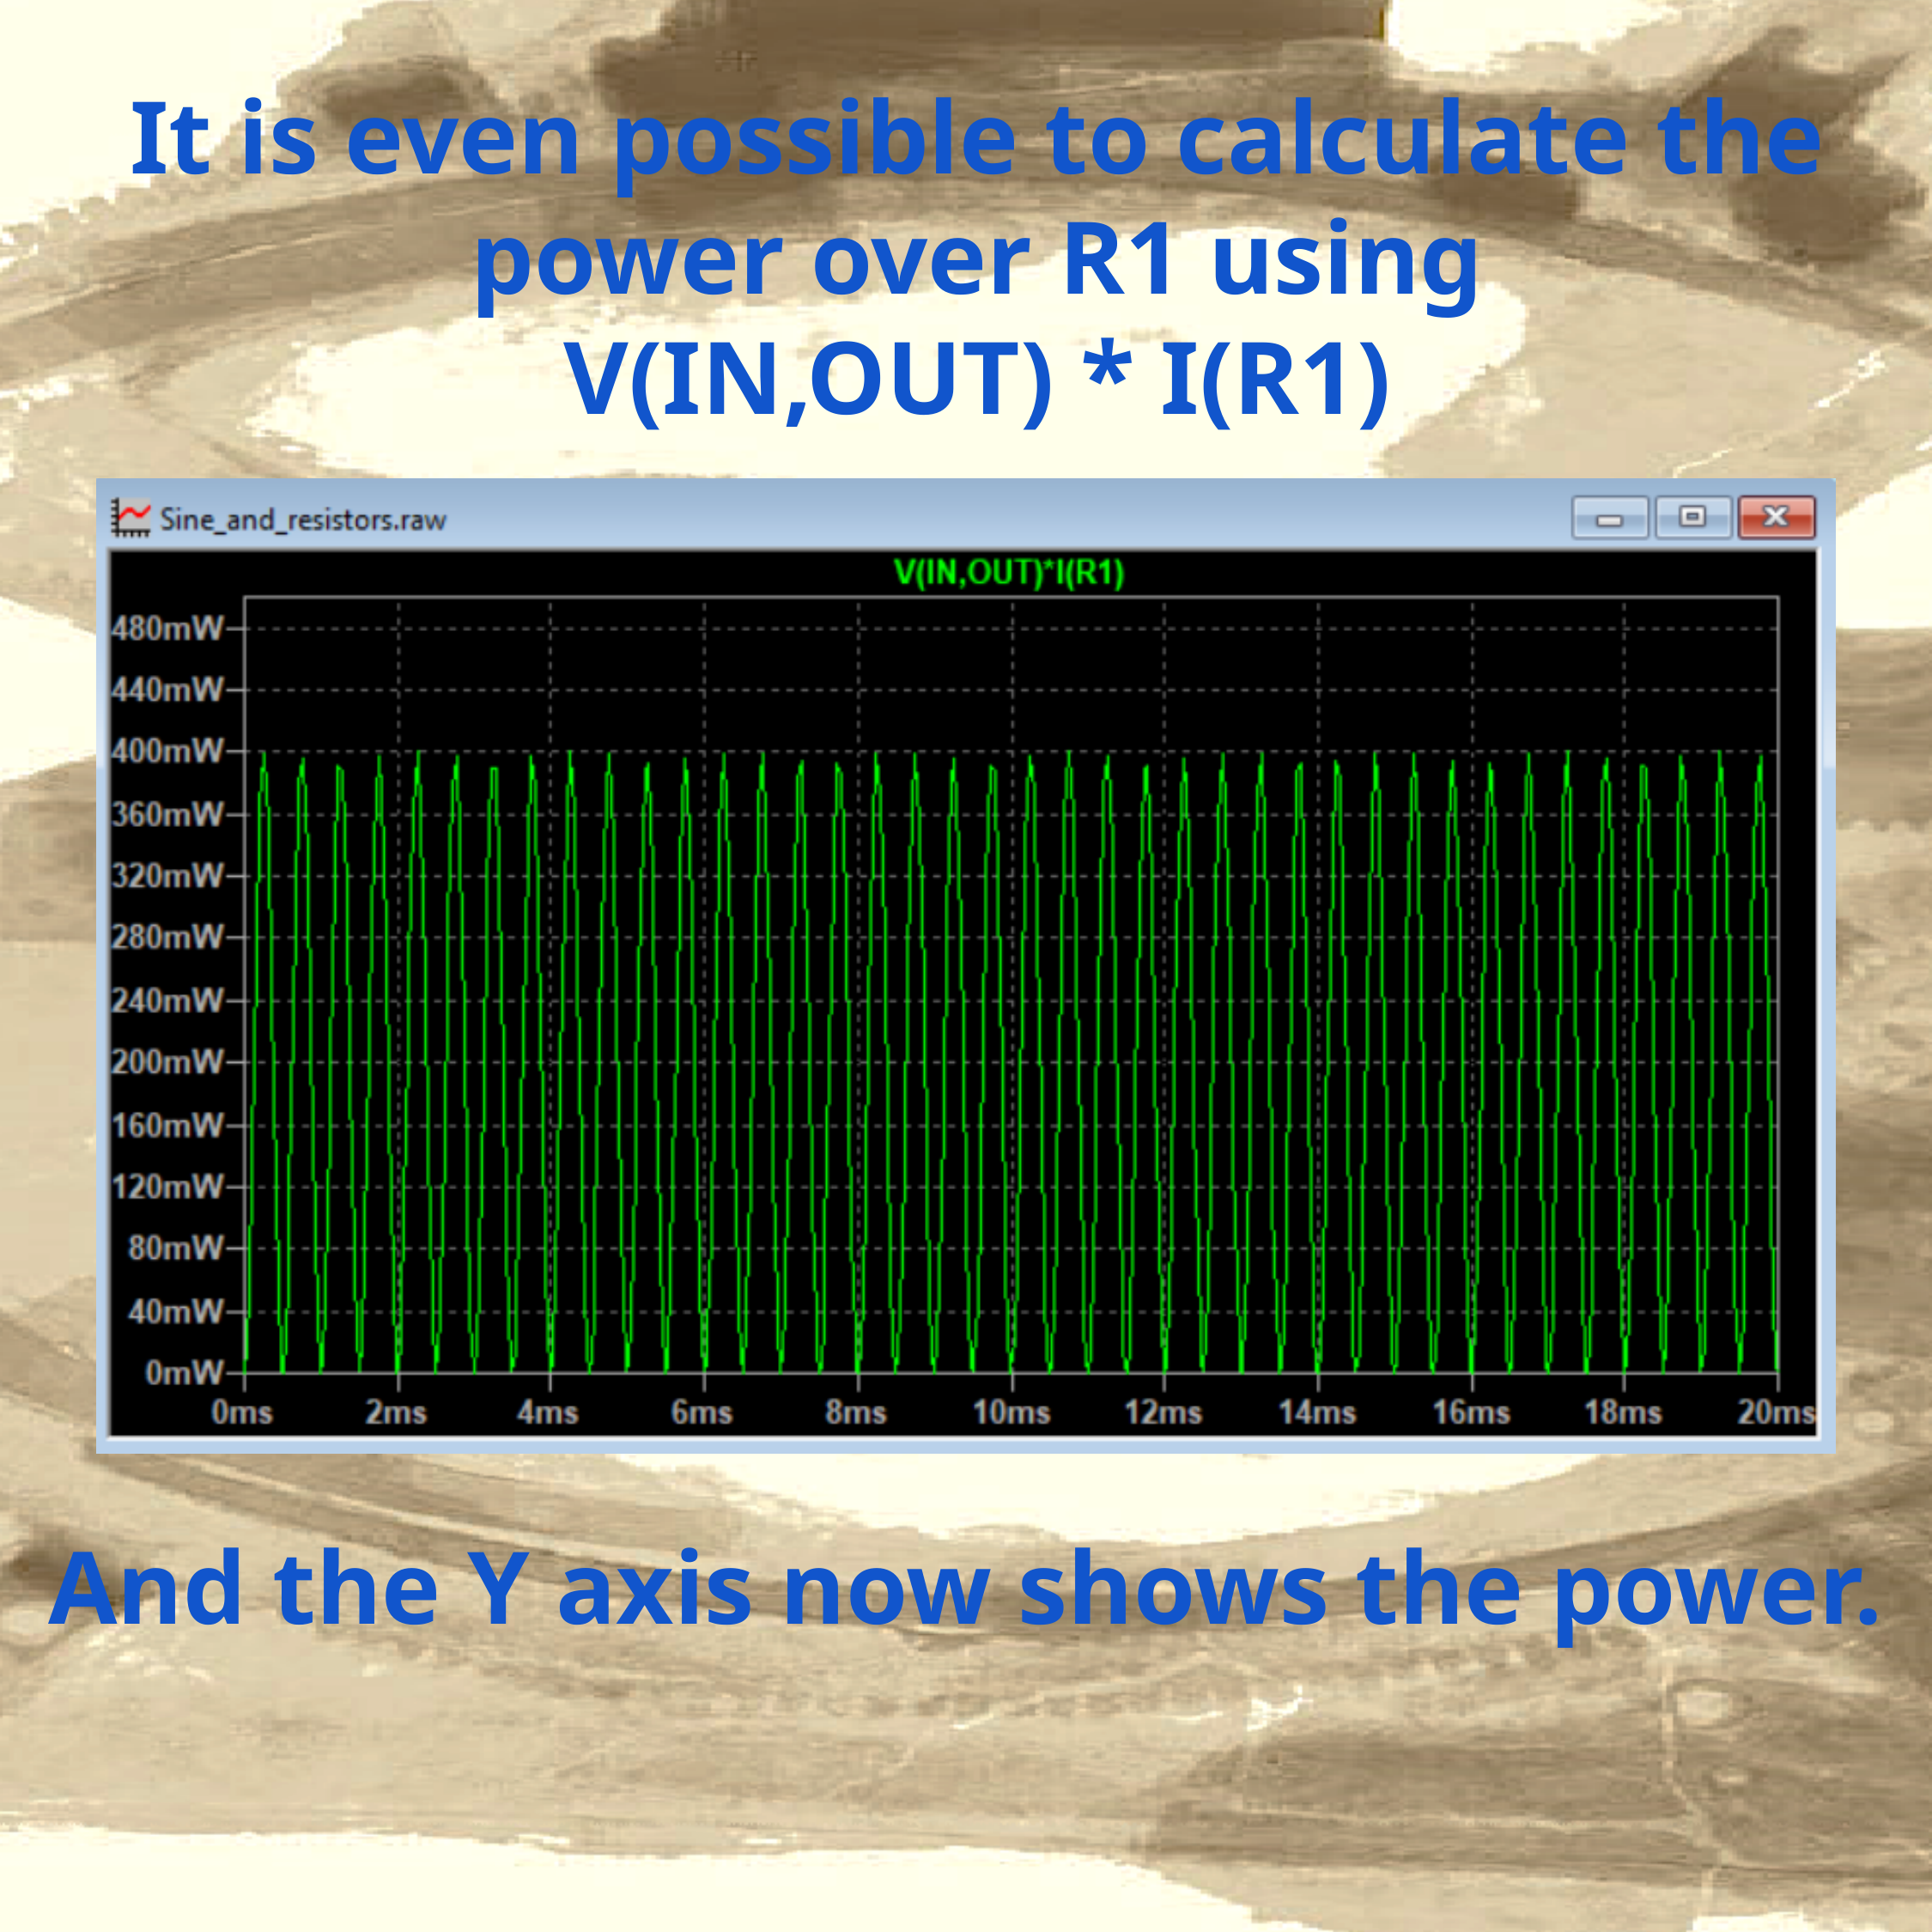

It is even possible to calculate the power over R1 using
V(IN,OUT) * I(R1)
And the Y axis now shows the power.